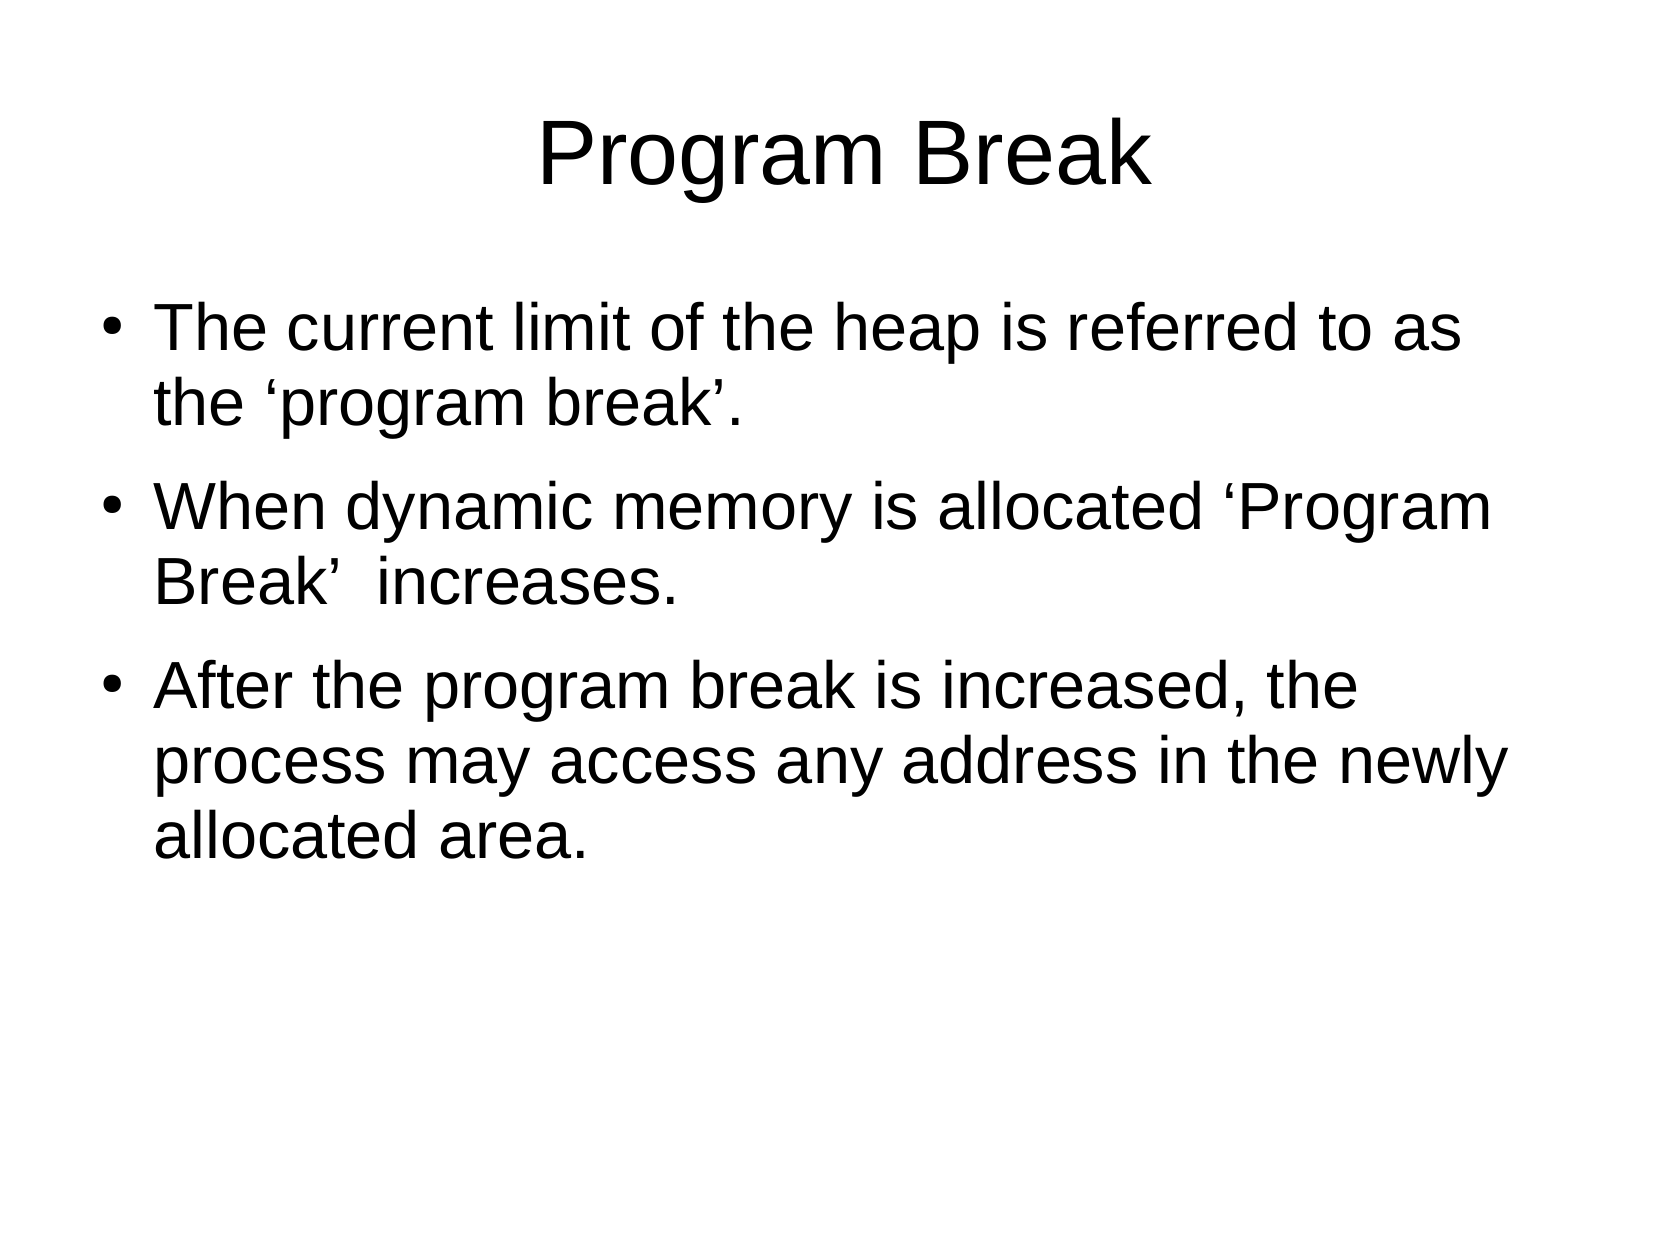

# Program Break
The current limit of the heap is referred to as the ‘program break’.
When dynamic memory is allocated ‘Program Break’ increases.
After the program break is increased, the process may access any address in the newly allocated area.